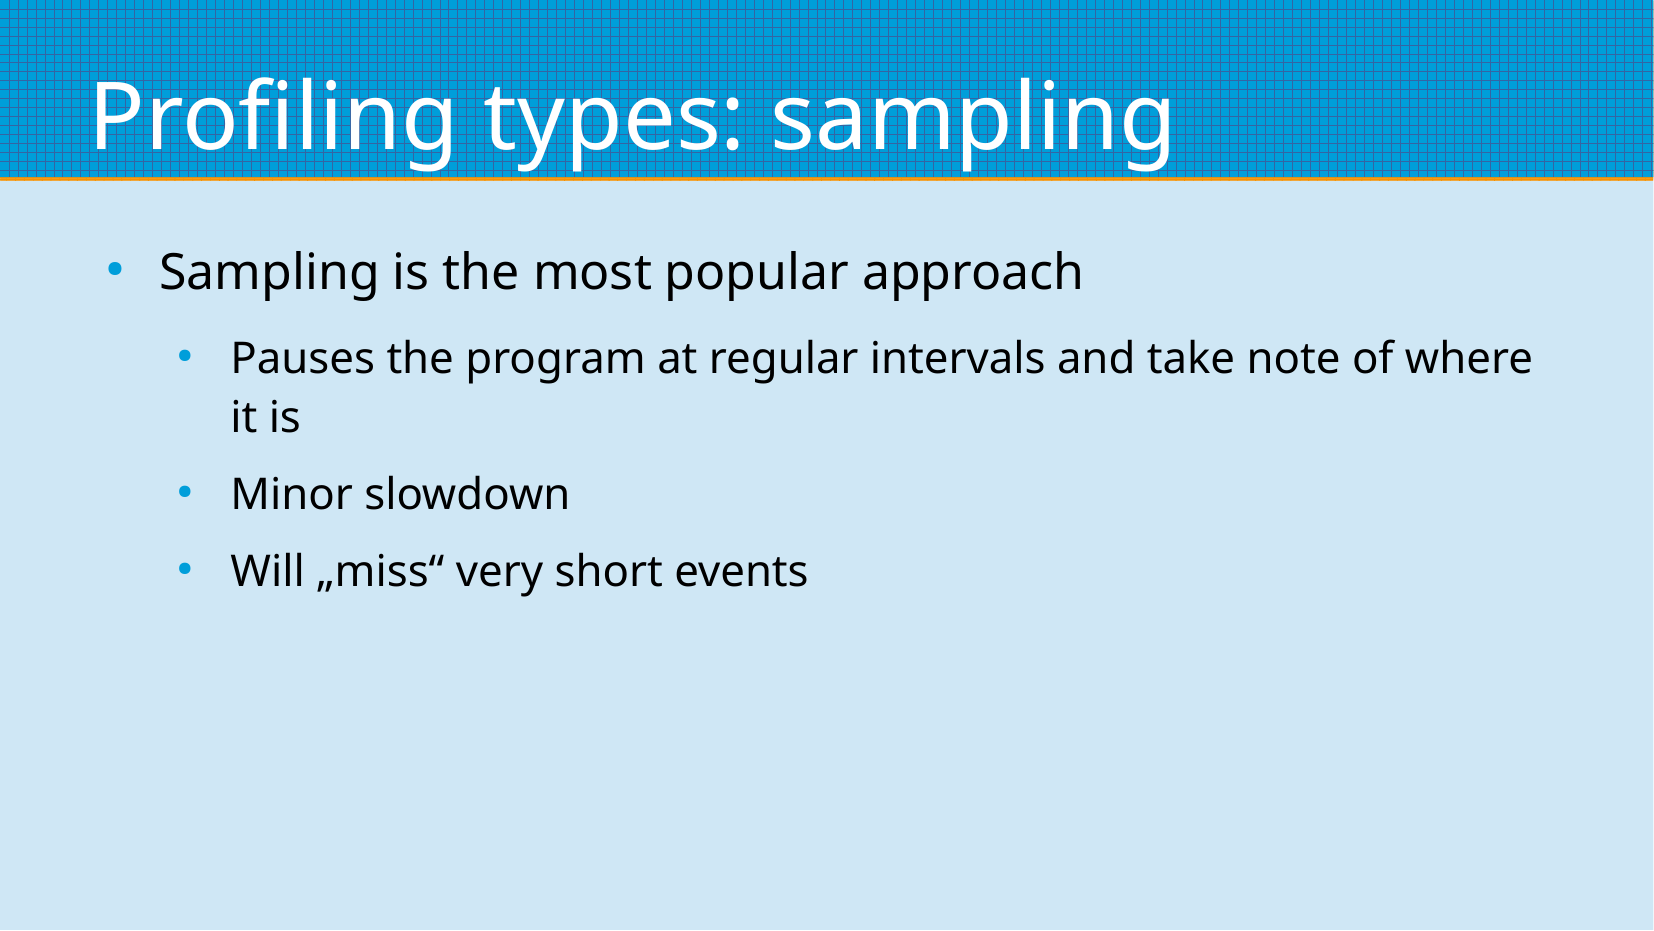

# Profiling types: sampling
Sampling is the most popular approach
Pauses the program at regular intervals and take note of where it is
Minor slowdown
Will „miss“ very short events